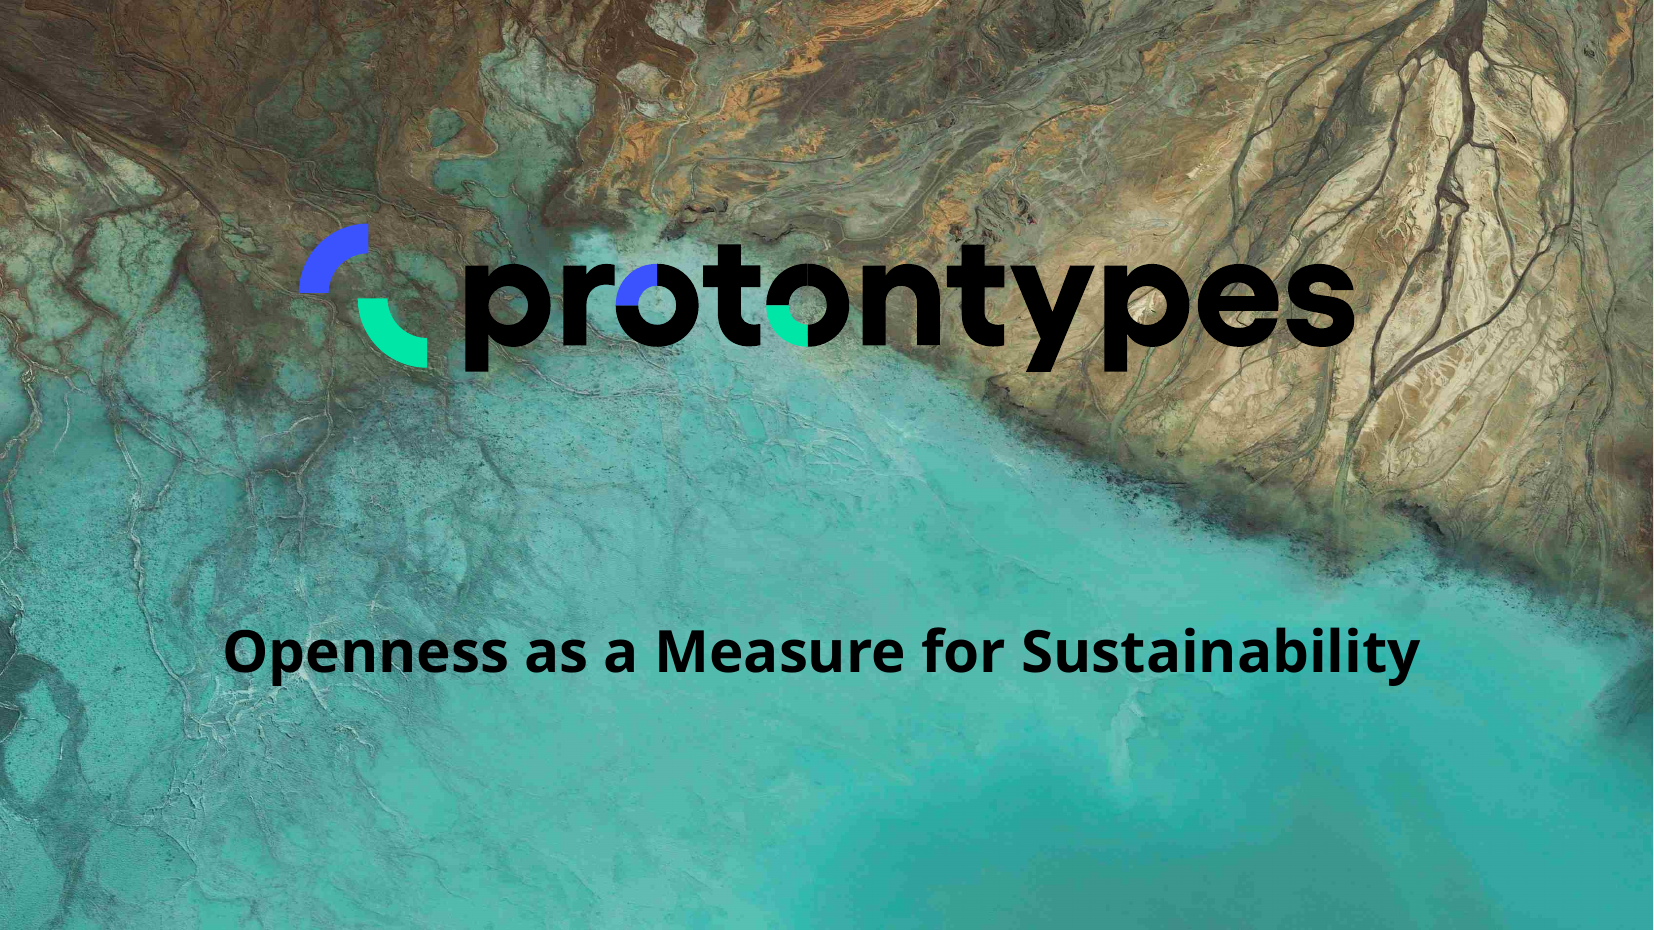

# Openness as a Measure for Sustainability